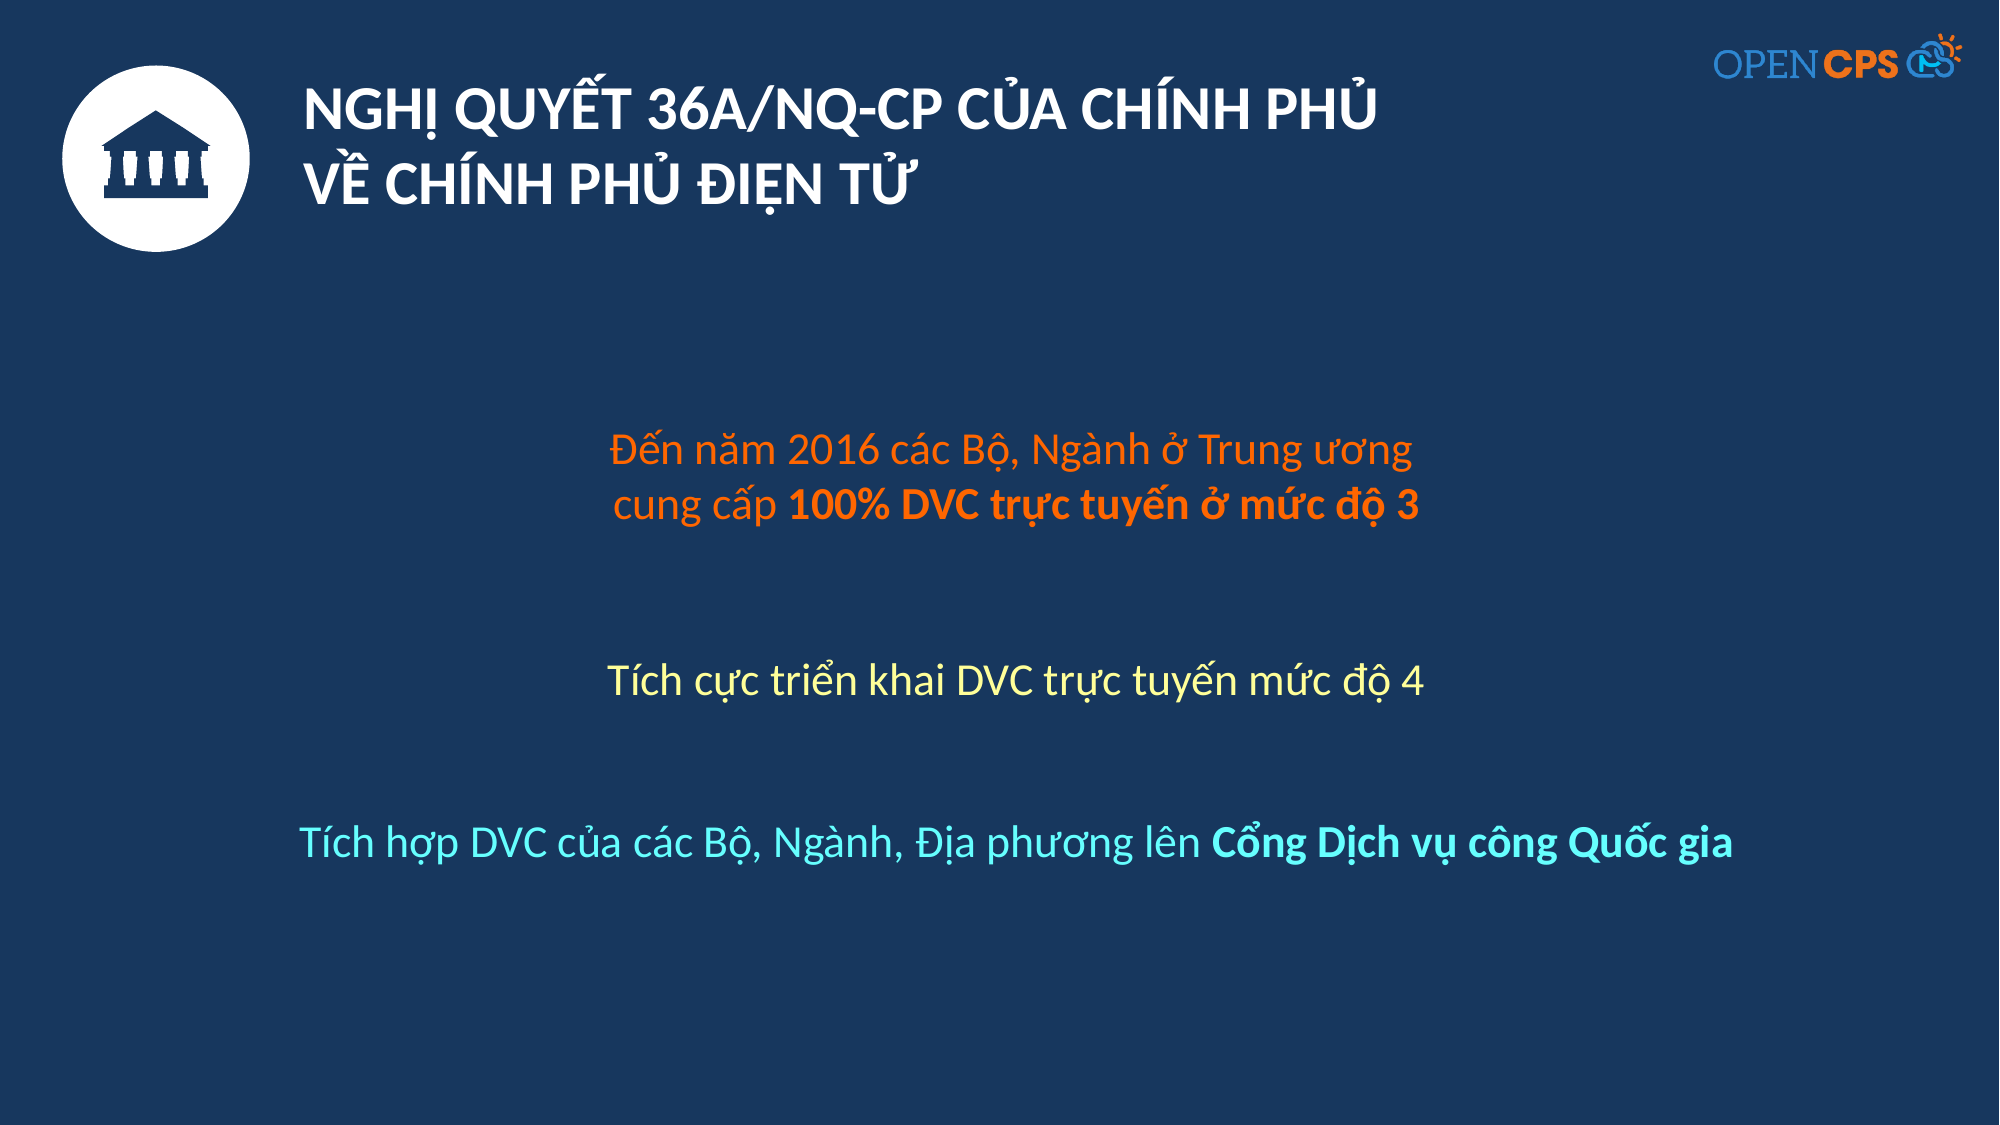

NGHỊ QUYẾT 36A/NQ-CP CỦA CHÍNH PHỦ
VỀ CHÍNH PHỦ ĐIỆN TỬ
Đến năm 2016 các Bộ, Ngành ở Trung ương
cung cấp 100% DVC trực tuyến ở mức độ 3
Tích cực triển khai DVC trực tuyến mức độ 4
Tích hợp DVC của các Bộ, Ngành, Địa phương lên Cổng Dịch vụ công Quốc gia